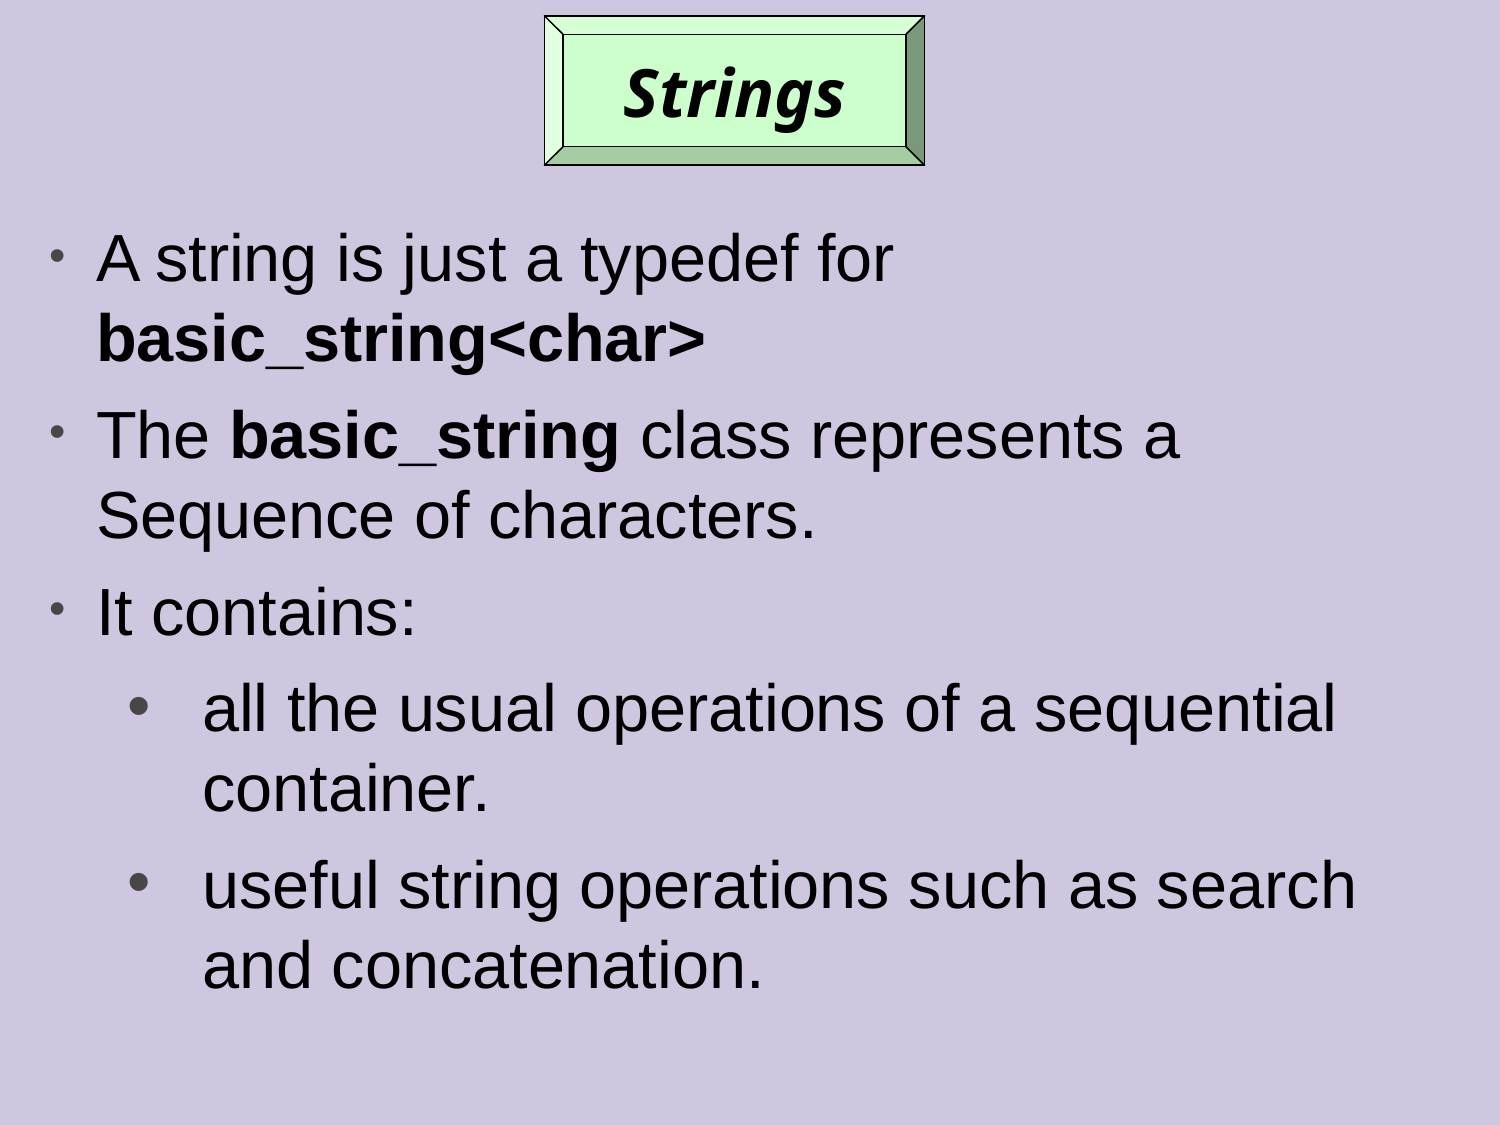

Strings
# A string is just a typedef for basic_string<char>
The basic_string class represents a Sequence of characters.
It contains:
all the usual operations of a sequential container.
useful string operations such as search and concatenation.